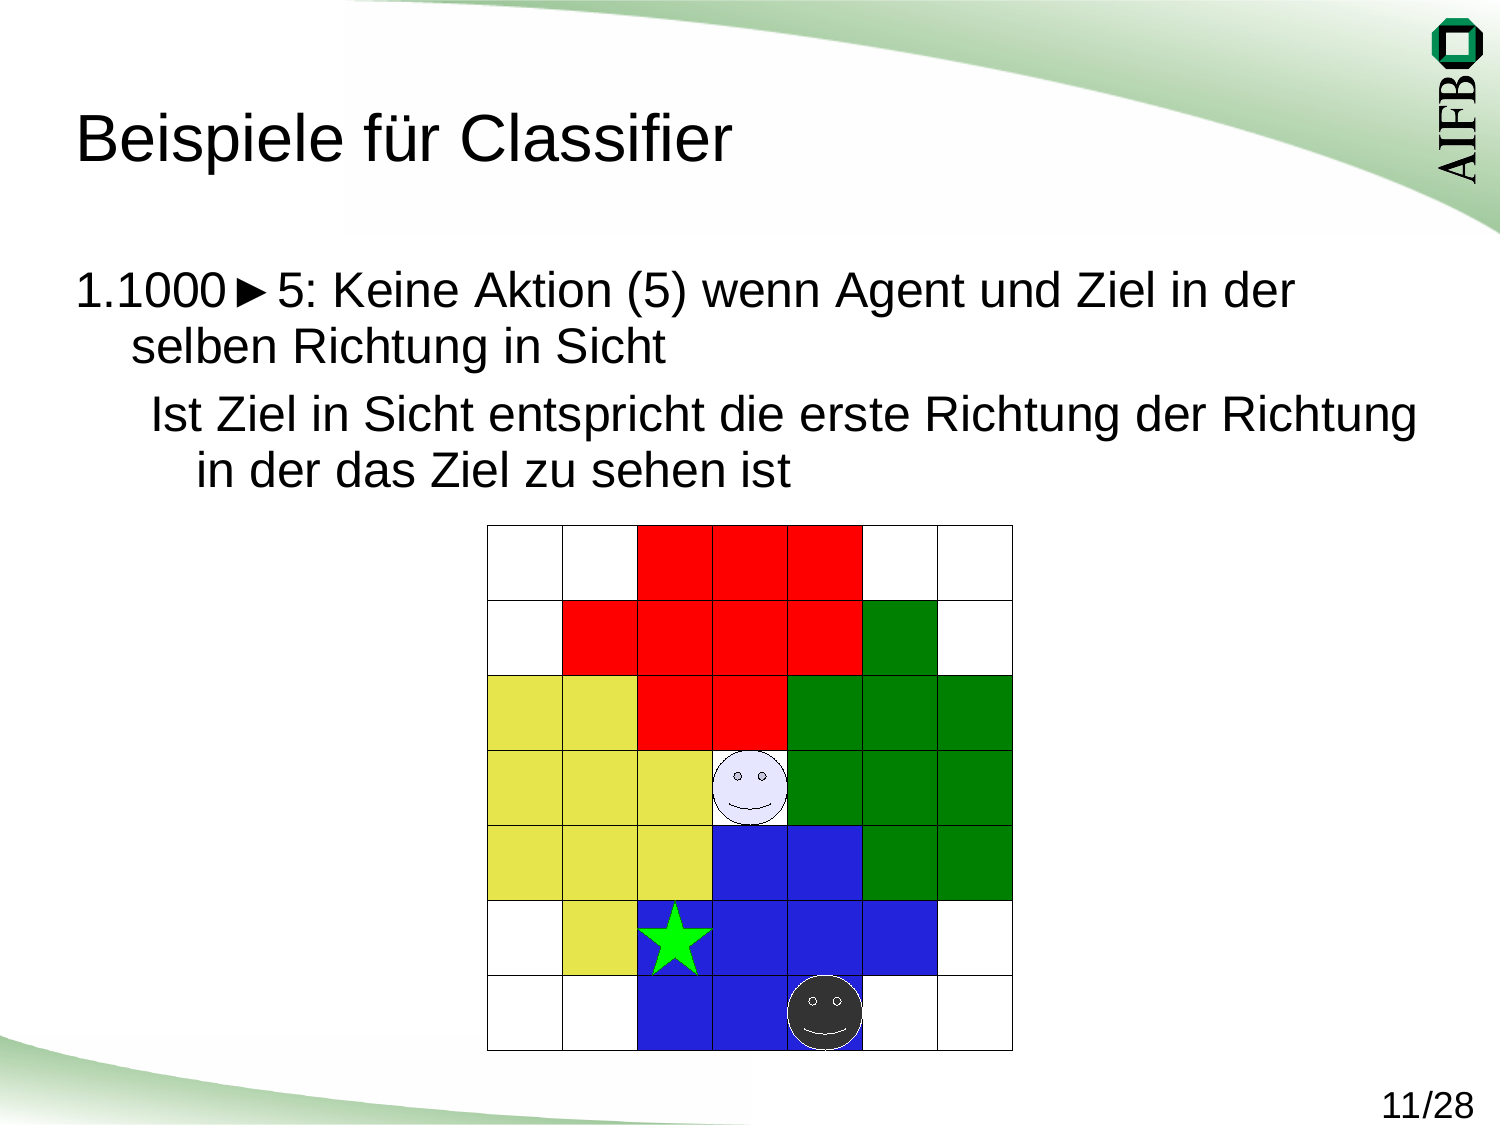

# Beispiele für Classifier
1.1000►5: Keine Aktion (5) wenn Agent und Ziel in der selben Richtung in Sicht
Ist Ziel in Sicht entspricht die erste Richtung der Richtung in der das Ziel zu sehen ist
11